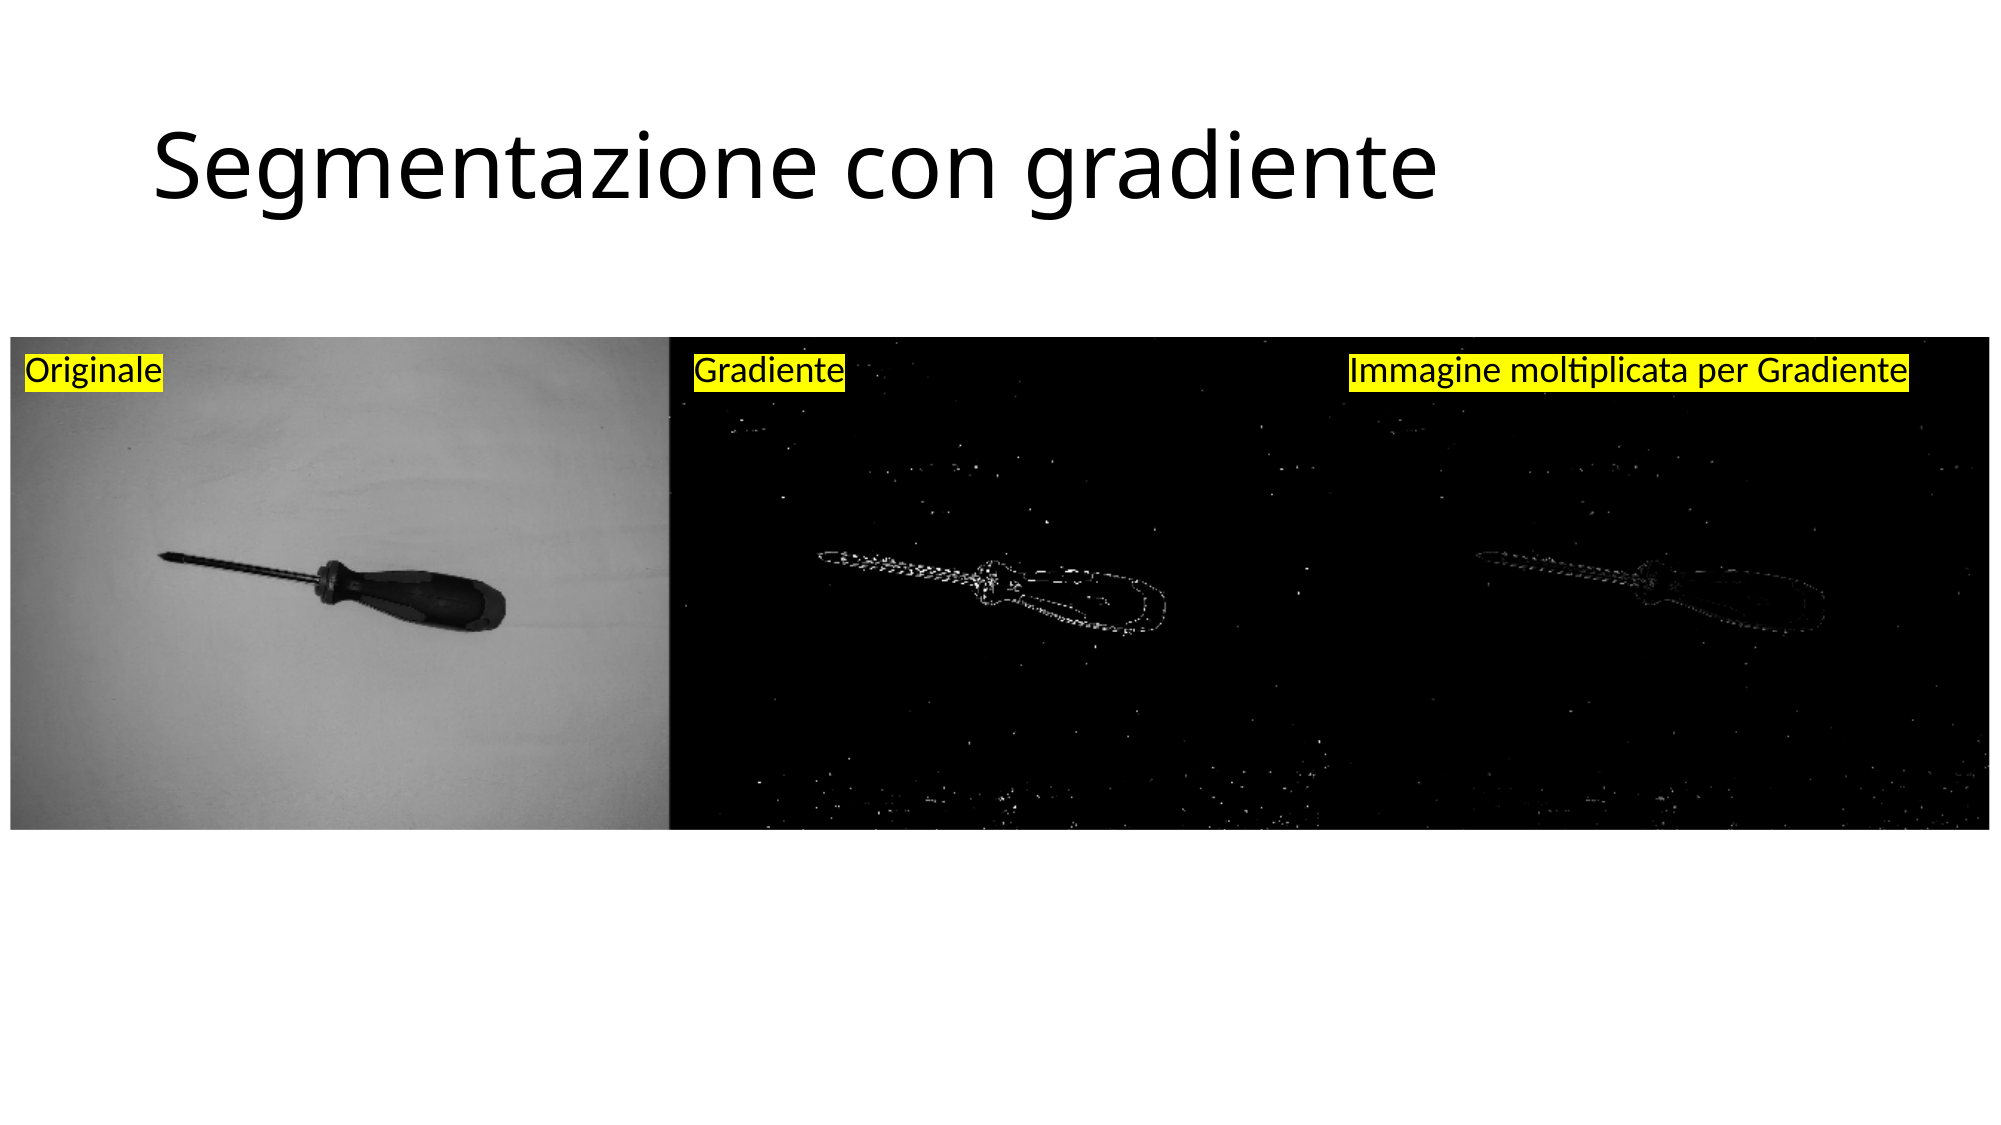

# Segmentazione con gradiente
Originale
Gradiente
Immagine moltiplicata per Gradiente